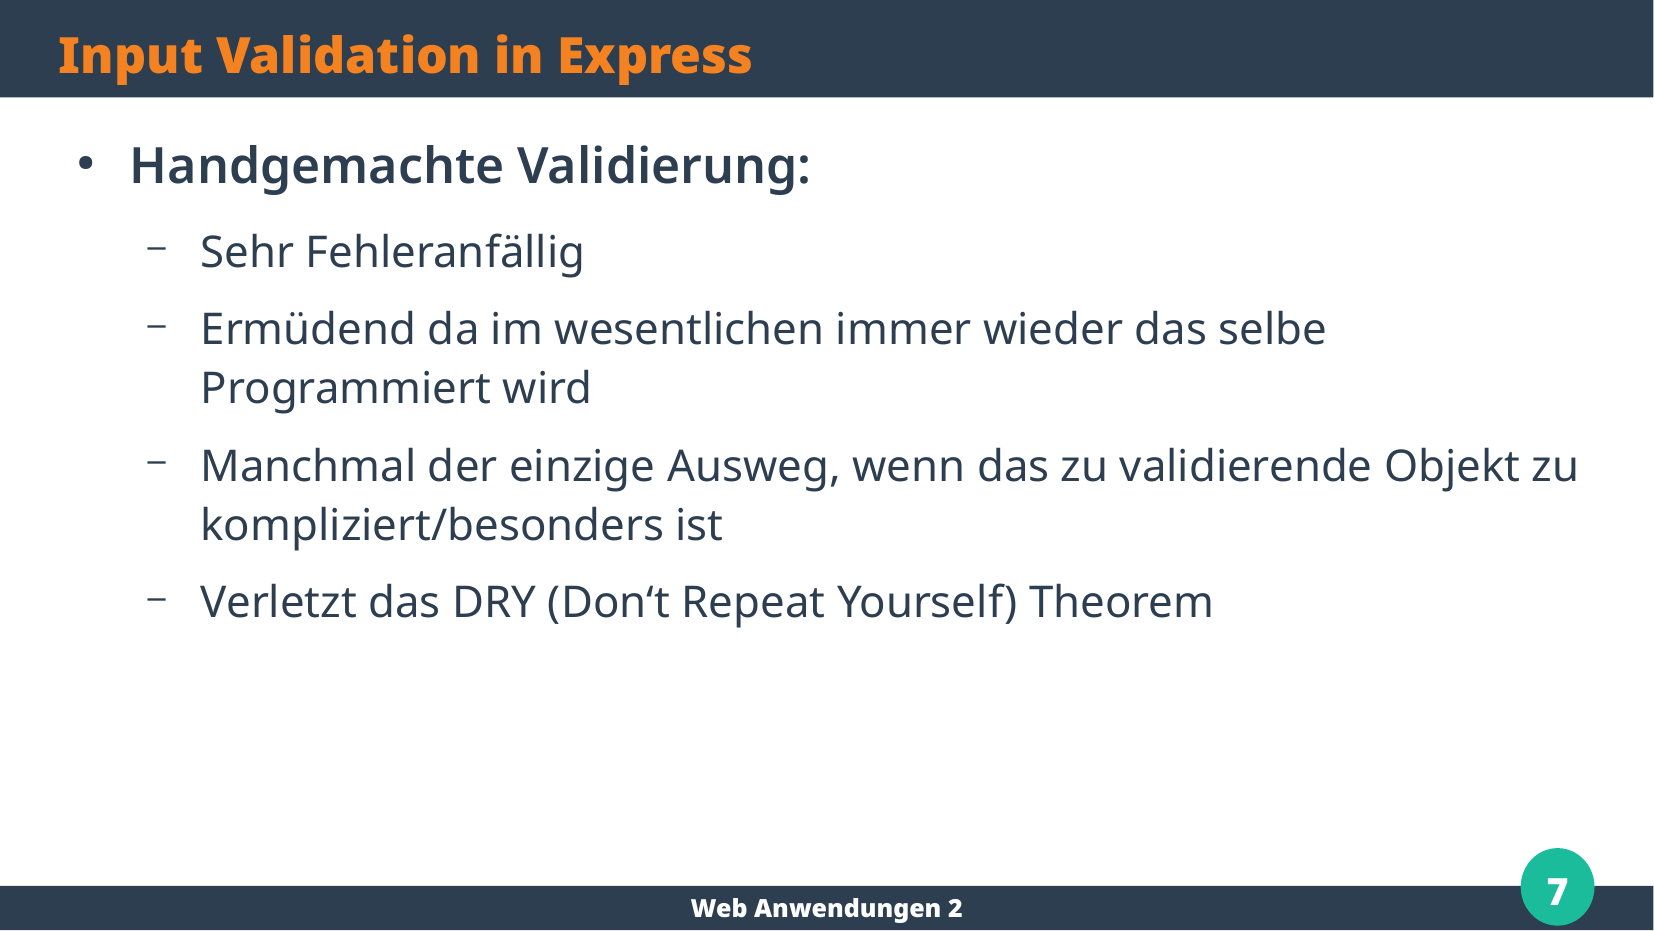

# Input Validation in Express
Handgemachte Validierung:
Sehr Fehleranfällig
Ermüdend da im wesentlichen immer wieder das selbe Programmiert wird
Manchmal der einzige Ausweg, wenn das zu validierende Objekt zu kompliziert/besonders ist
Verletzt das DRY (Don‘t Repeat Yourself) Theorem
7